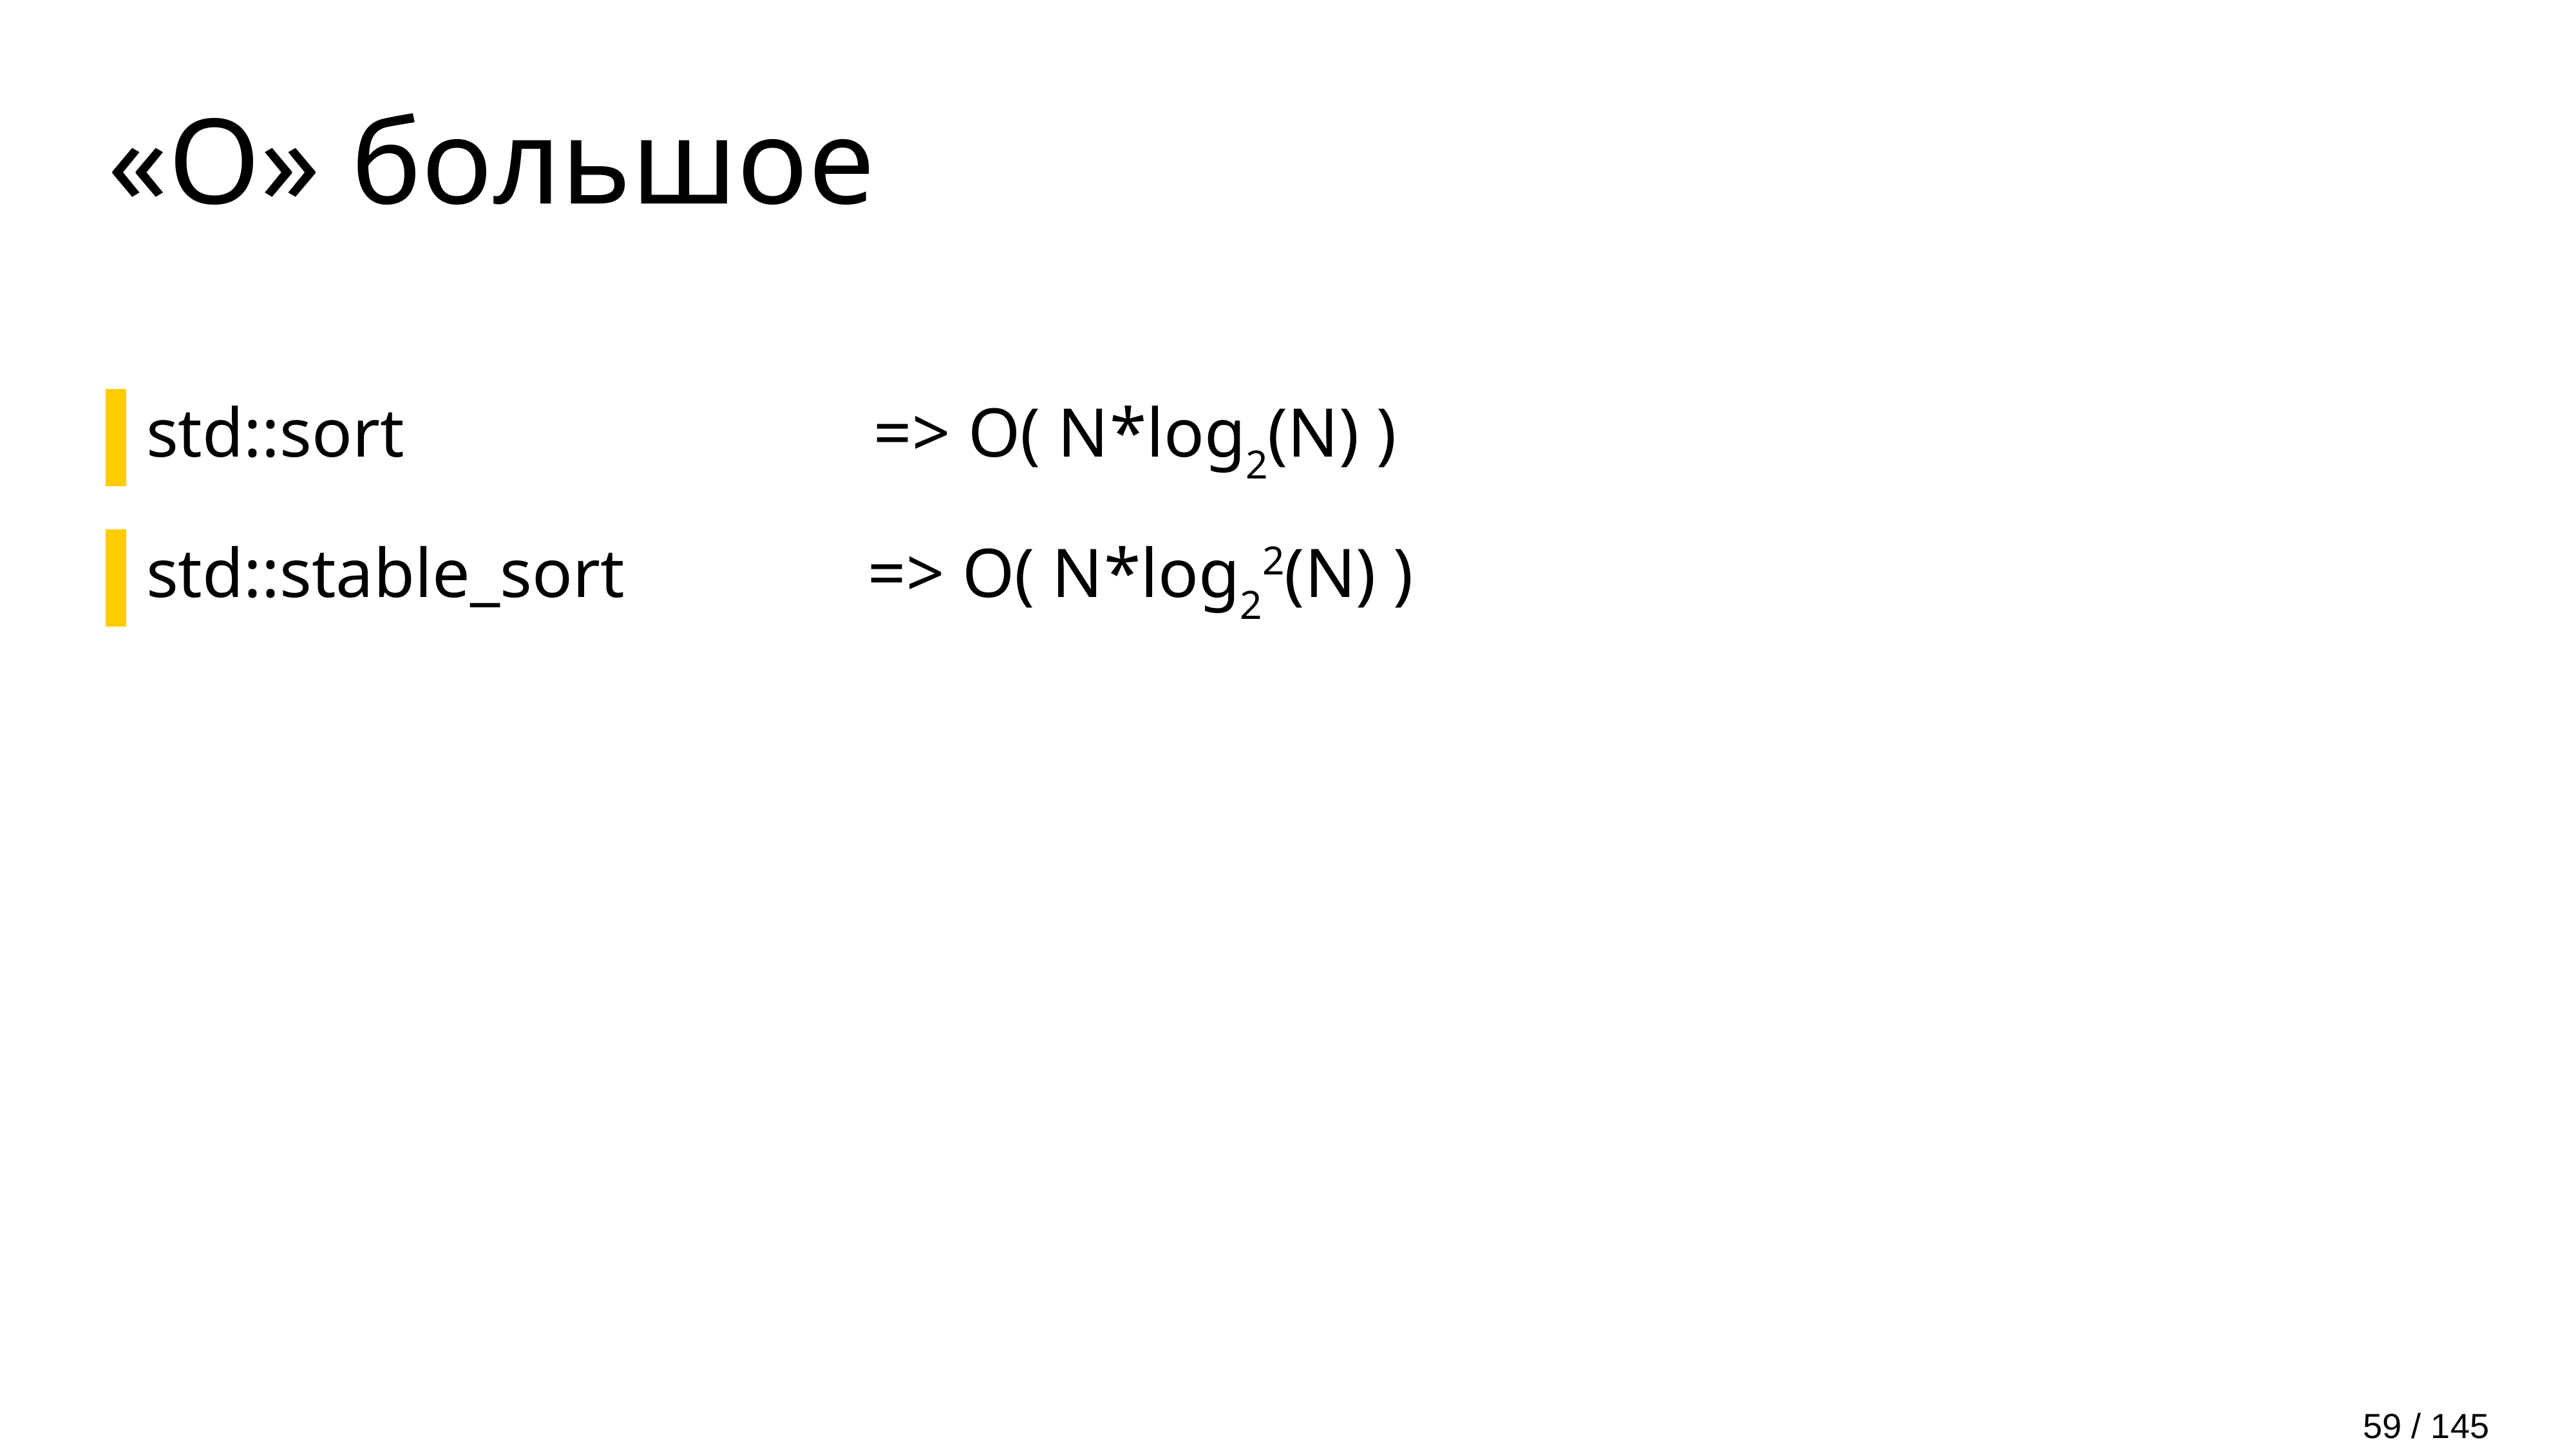

# «О» большое
 std::sort => O( N*log2(N) )
 std::stable_sort => O( N*log22(N) )